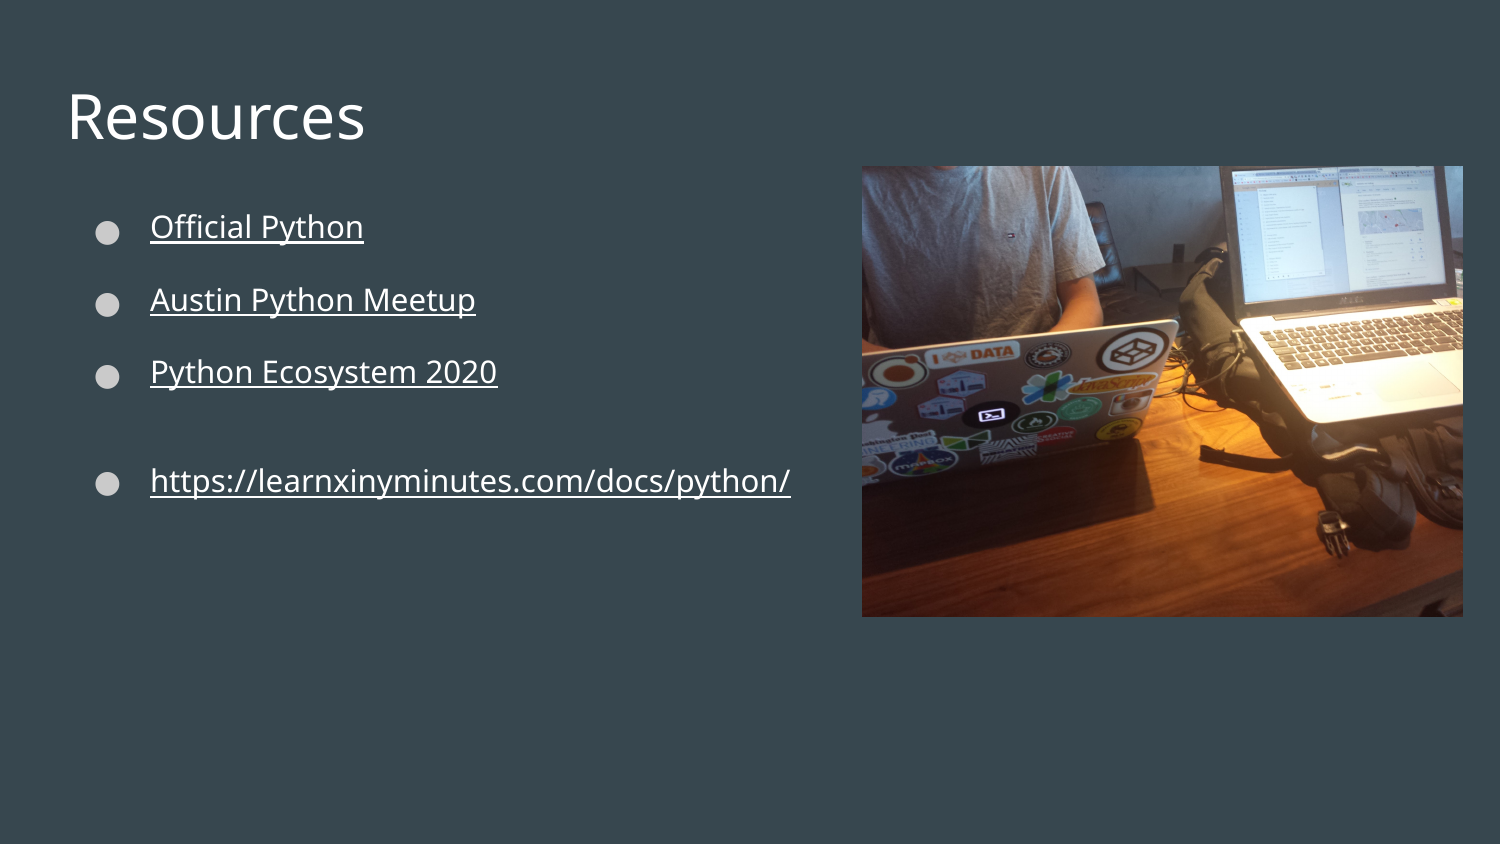

# Resources
Official Python
Austin Python Meetup
Python Ecosystem 2020
https://learnxinyminutes.com/docs/python/